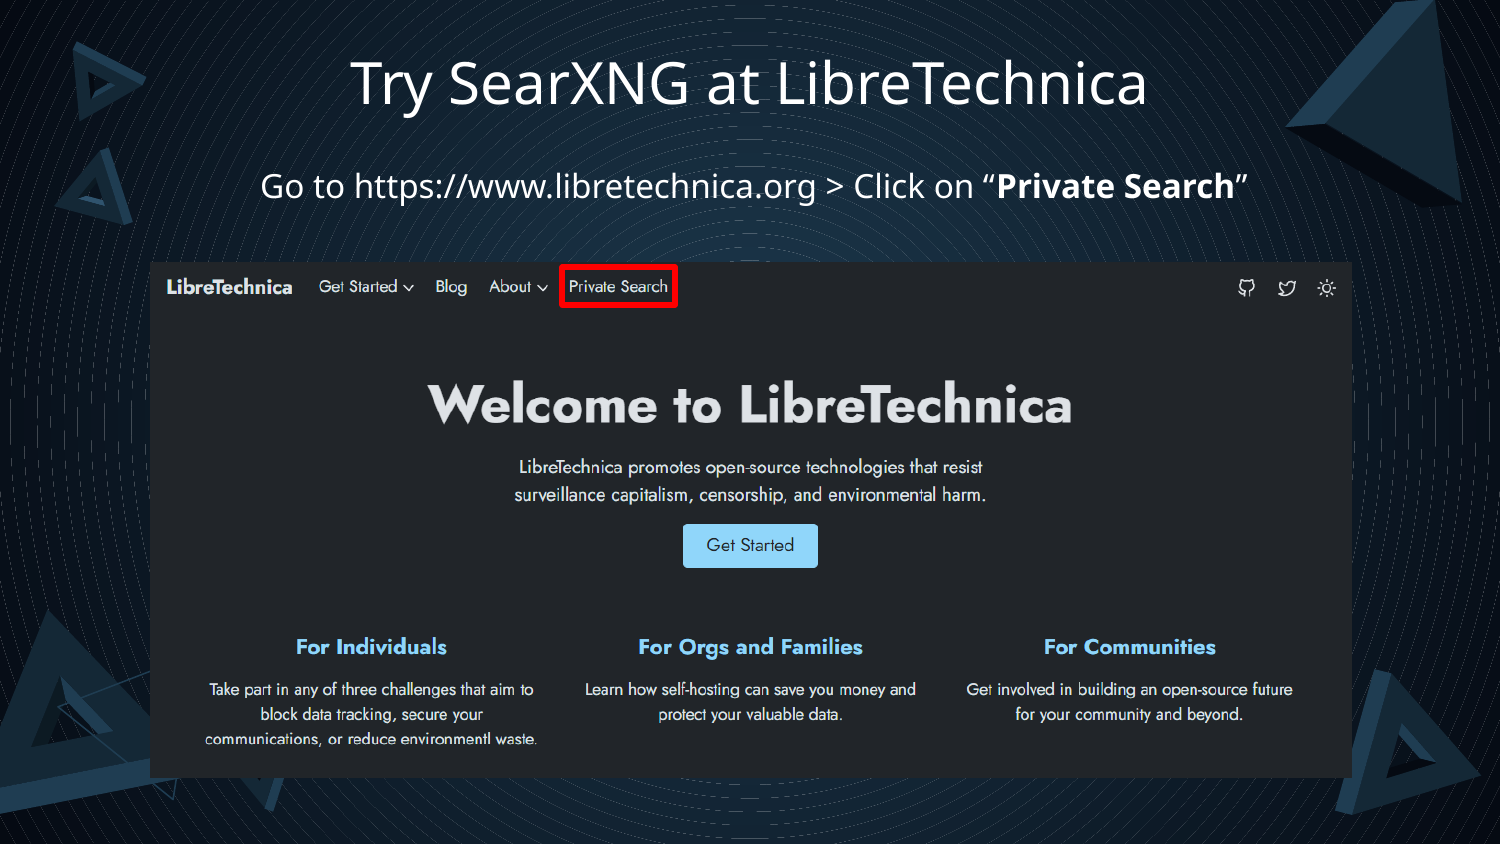

# Try SearXNG at LibreTechnica
Go to https://www.libretechnica.org > Click on “Private Search”